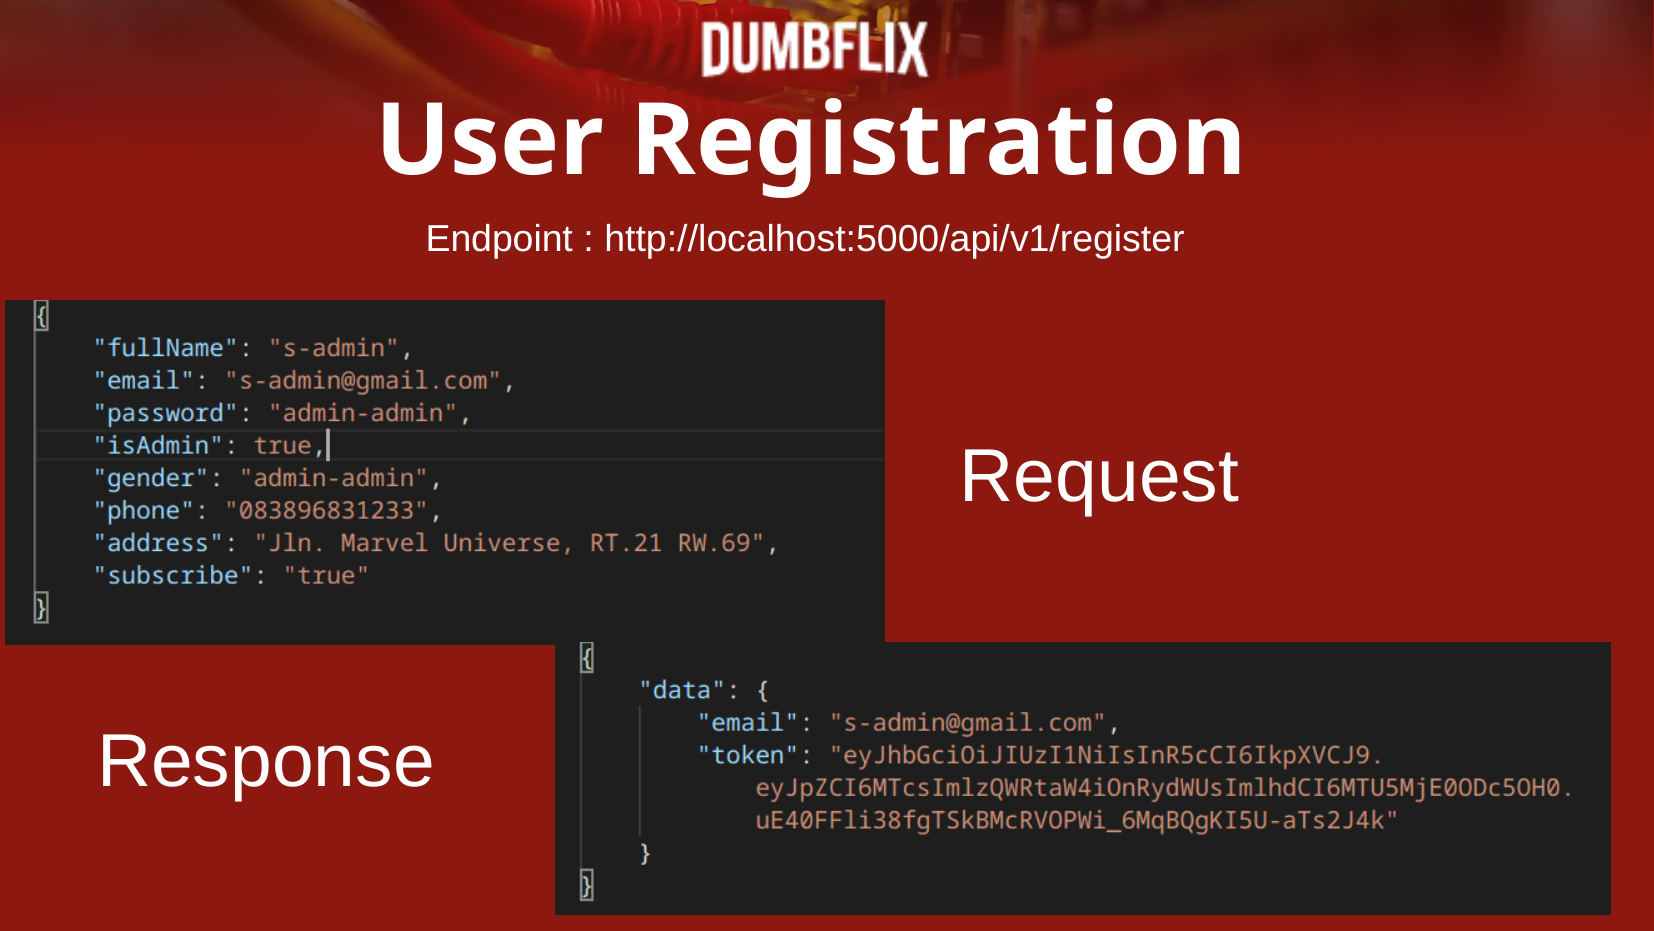

User Registration
Endpoint : http://localhost:5000/api/v1/register
Request
Response